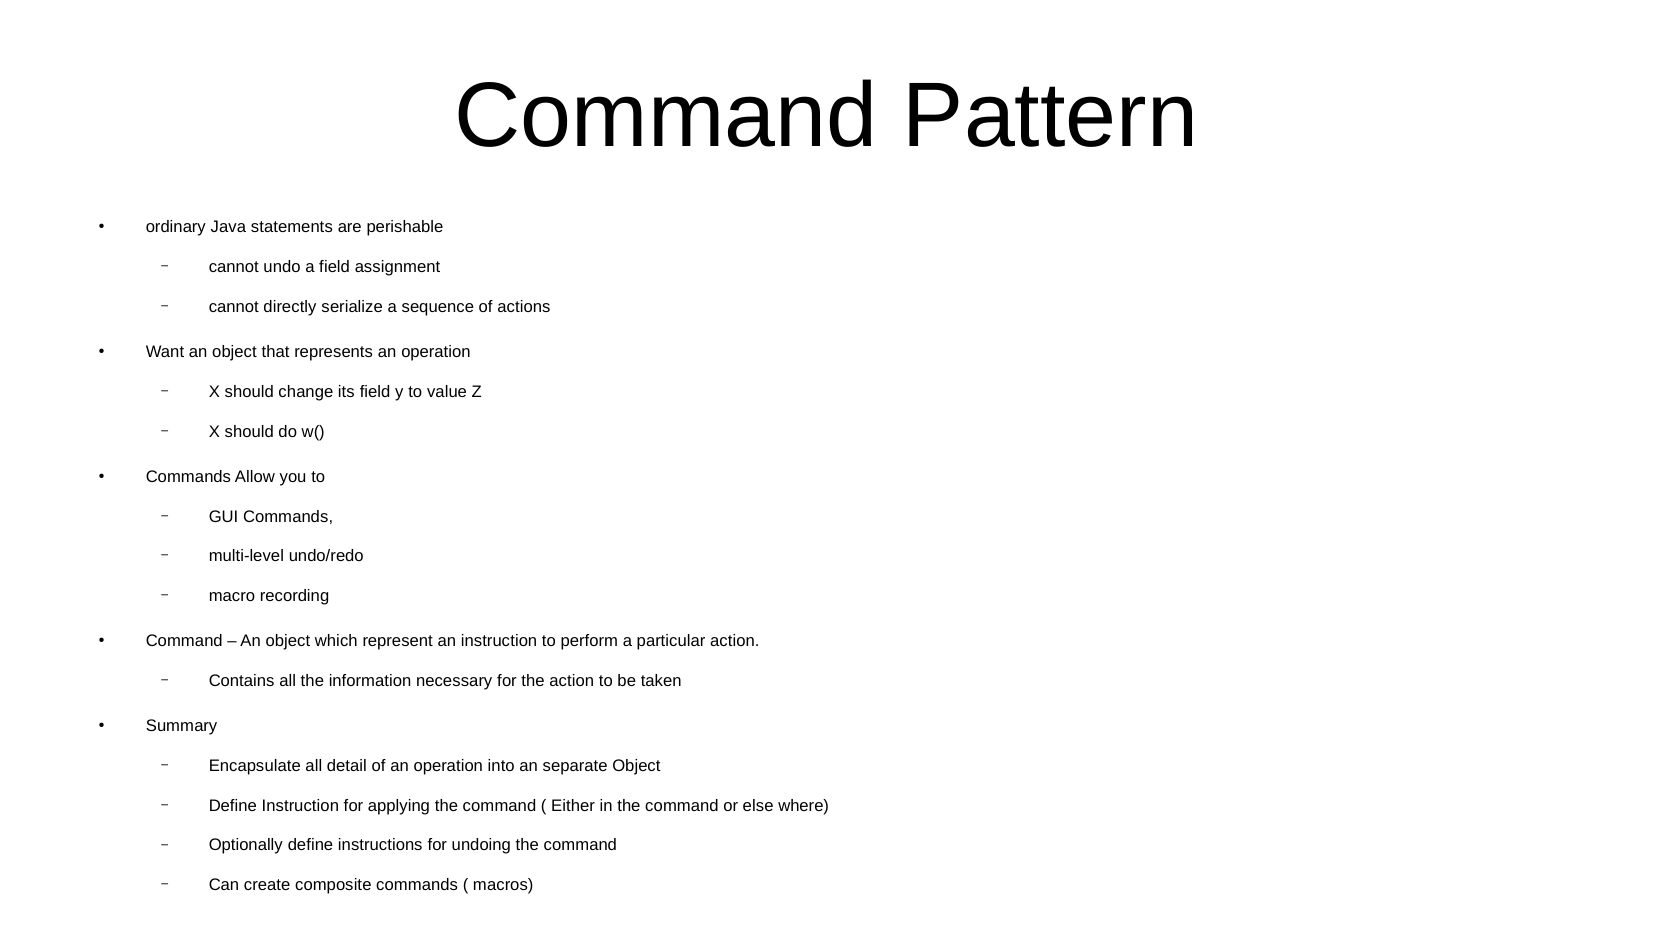

# Command Pattern
ordinary Java statements are perishable
cannot undo a field assignment
cannot directly serialize a sequence of actions
Want an object that represents an operation
X should change its field y to value Z
X should do w()
Commands Allow you to
GUI Commands,
multi-level undo/redo
macro recording
Command – An object which represent an instruction to perform a particular action.
Contains all the information necessary for the action to be taken
Summary
Encapsulate all detail of an operation into an separate Object
Define Instruction for applying the command ( Either in the command or else where)
Optionally define instructions for undoing the command
Can create composite commands ( macros)